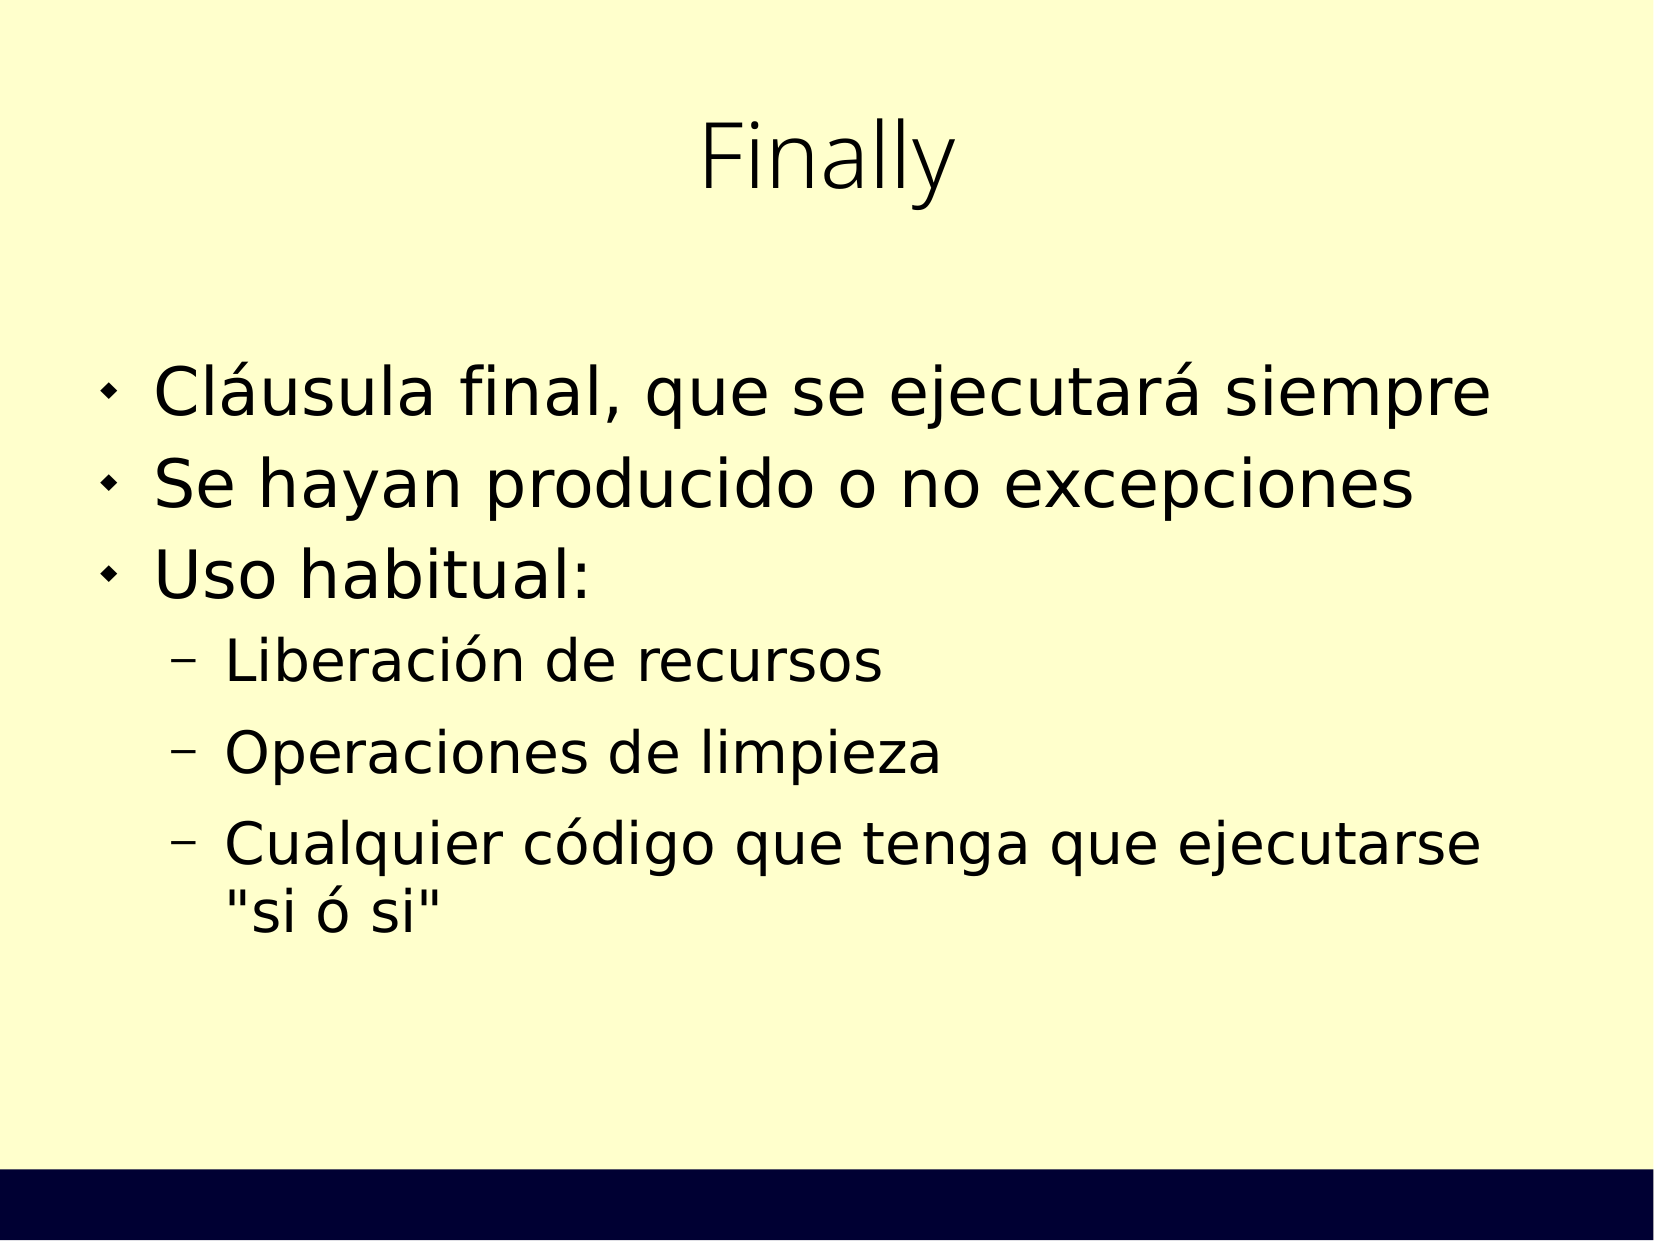

# Finally
Cláusula final, que se ejecutará siempre
Se hayan producido o no excepciones
Uso habitual:
Liberación de recursos
Operaciones de limpieza
Cualquier código que tenga que ejecutarse "si ó si"